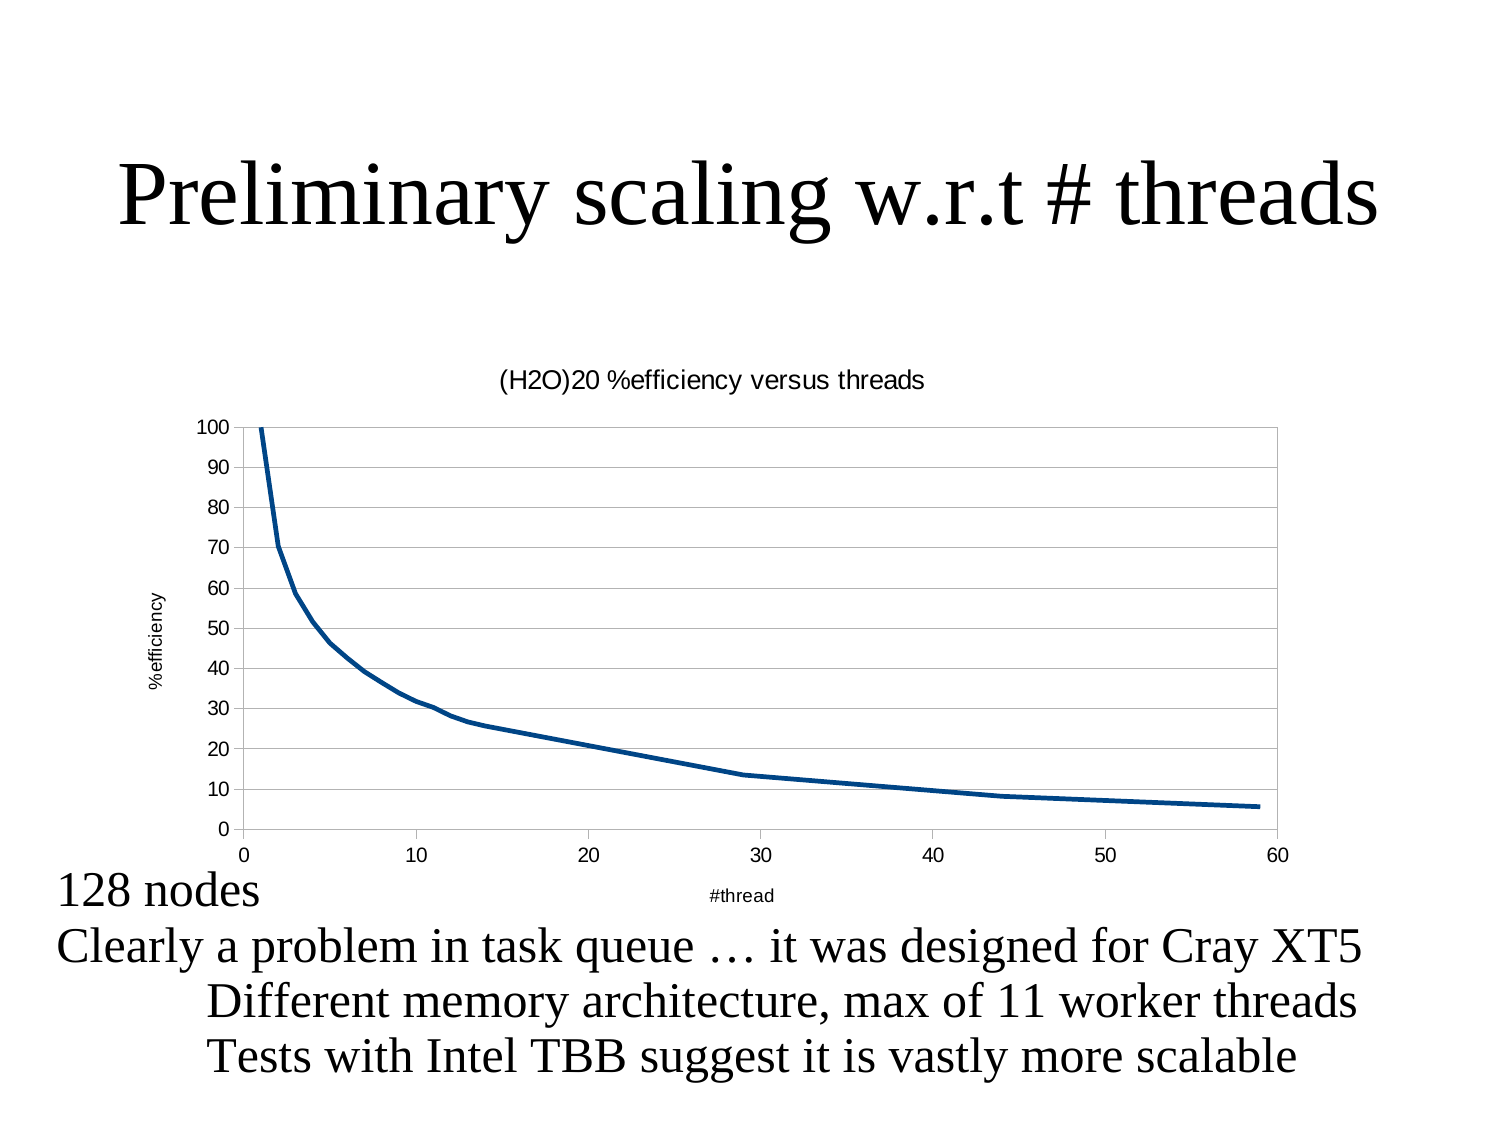

# Preliminary scaling w.r.t # threads
### Chart: (H2O)20 %efficiency versus threads
| Category | Column I |
|---|---|128 nodes
Clearly a problem in task queue … it was designed for Cray XT5
	Different memory architecture, max of 11 worker threads
	Tests with Intel TBB suggest it is vastly more scalable